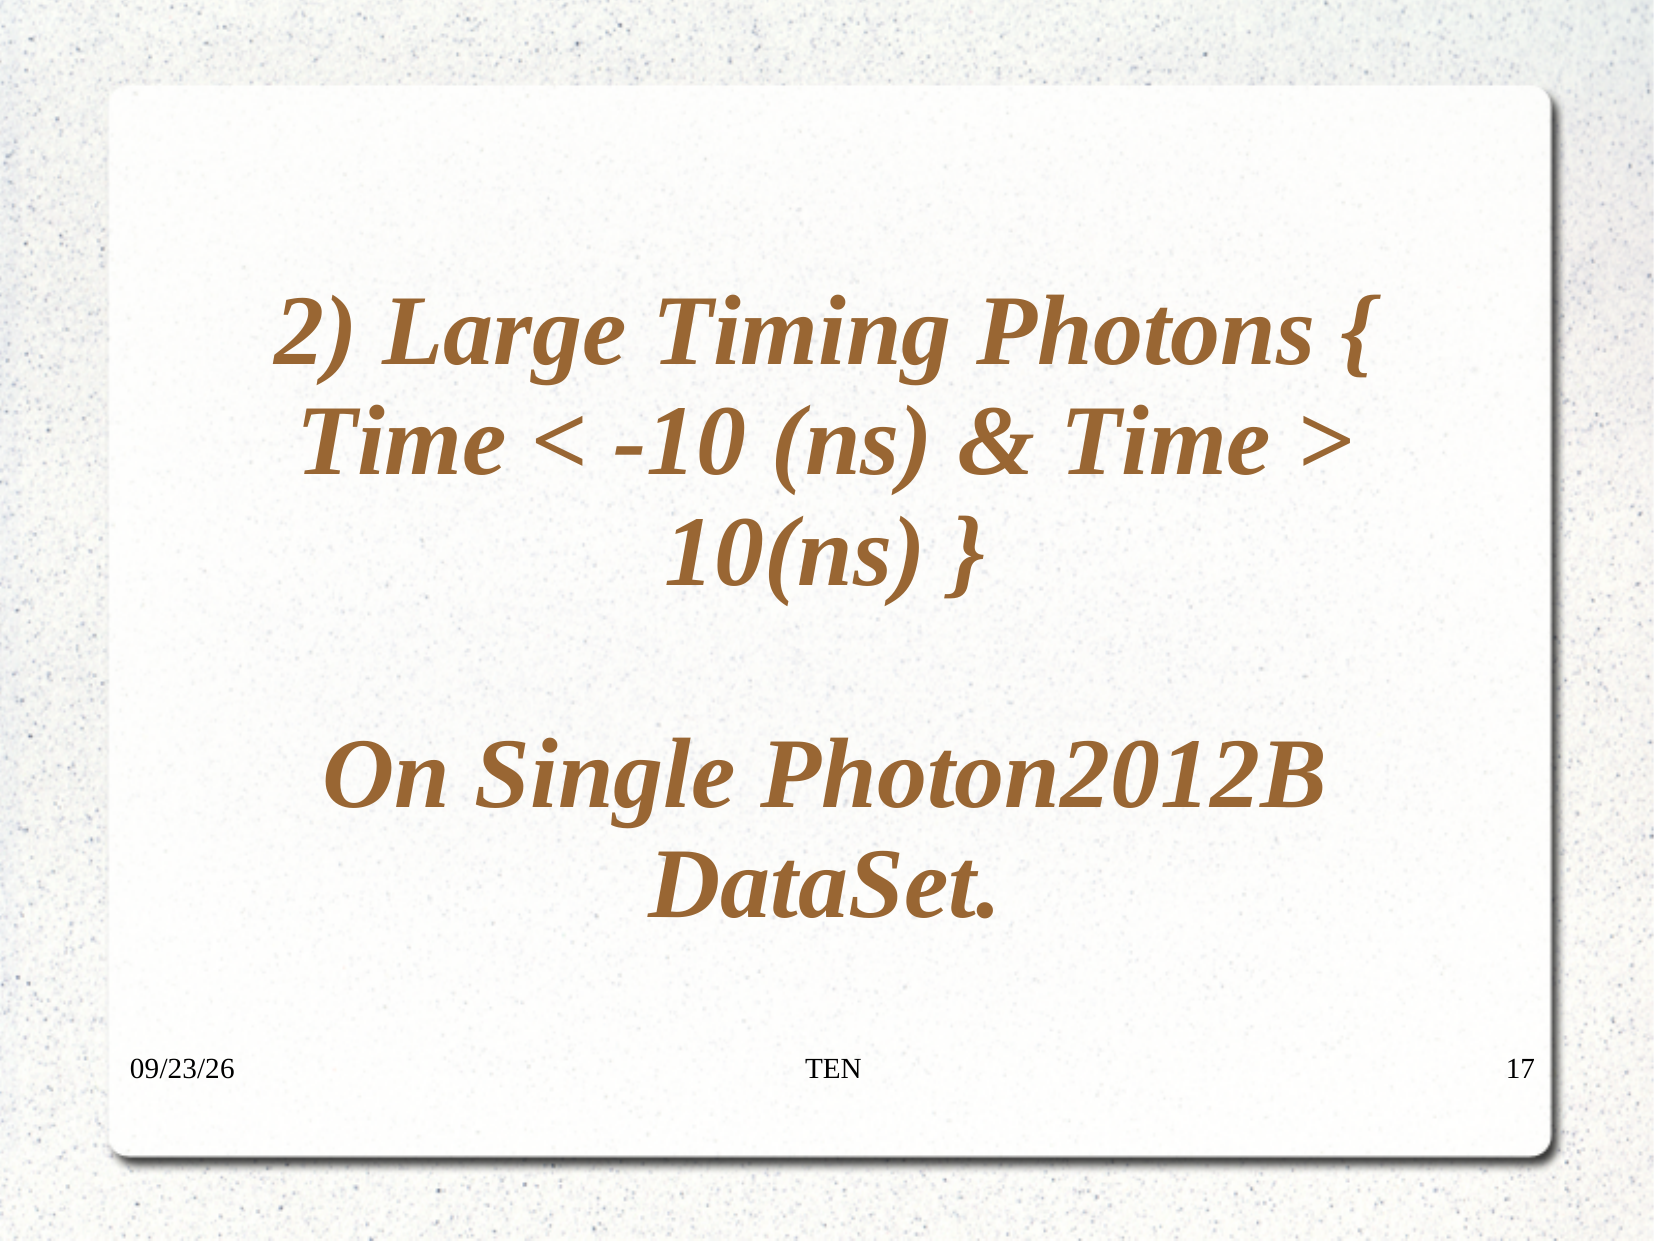

# 2) Large Timing Photons { Time < -10 (ns) & Time > 10(ns) } On Single Photon2012B DataSet.
TEN
17